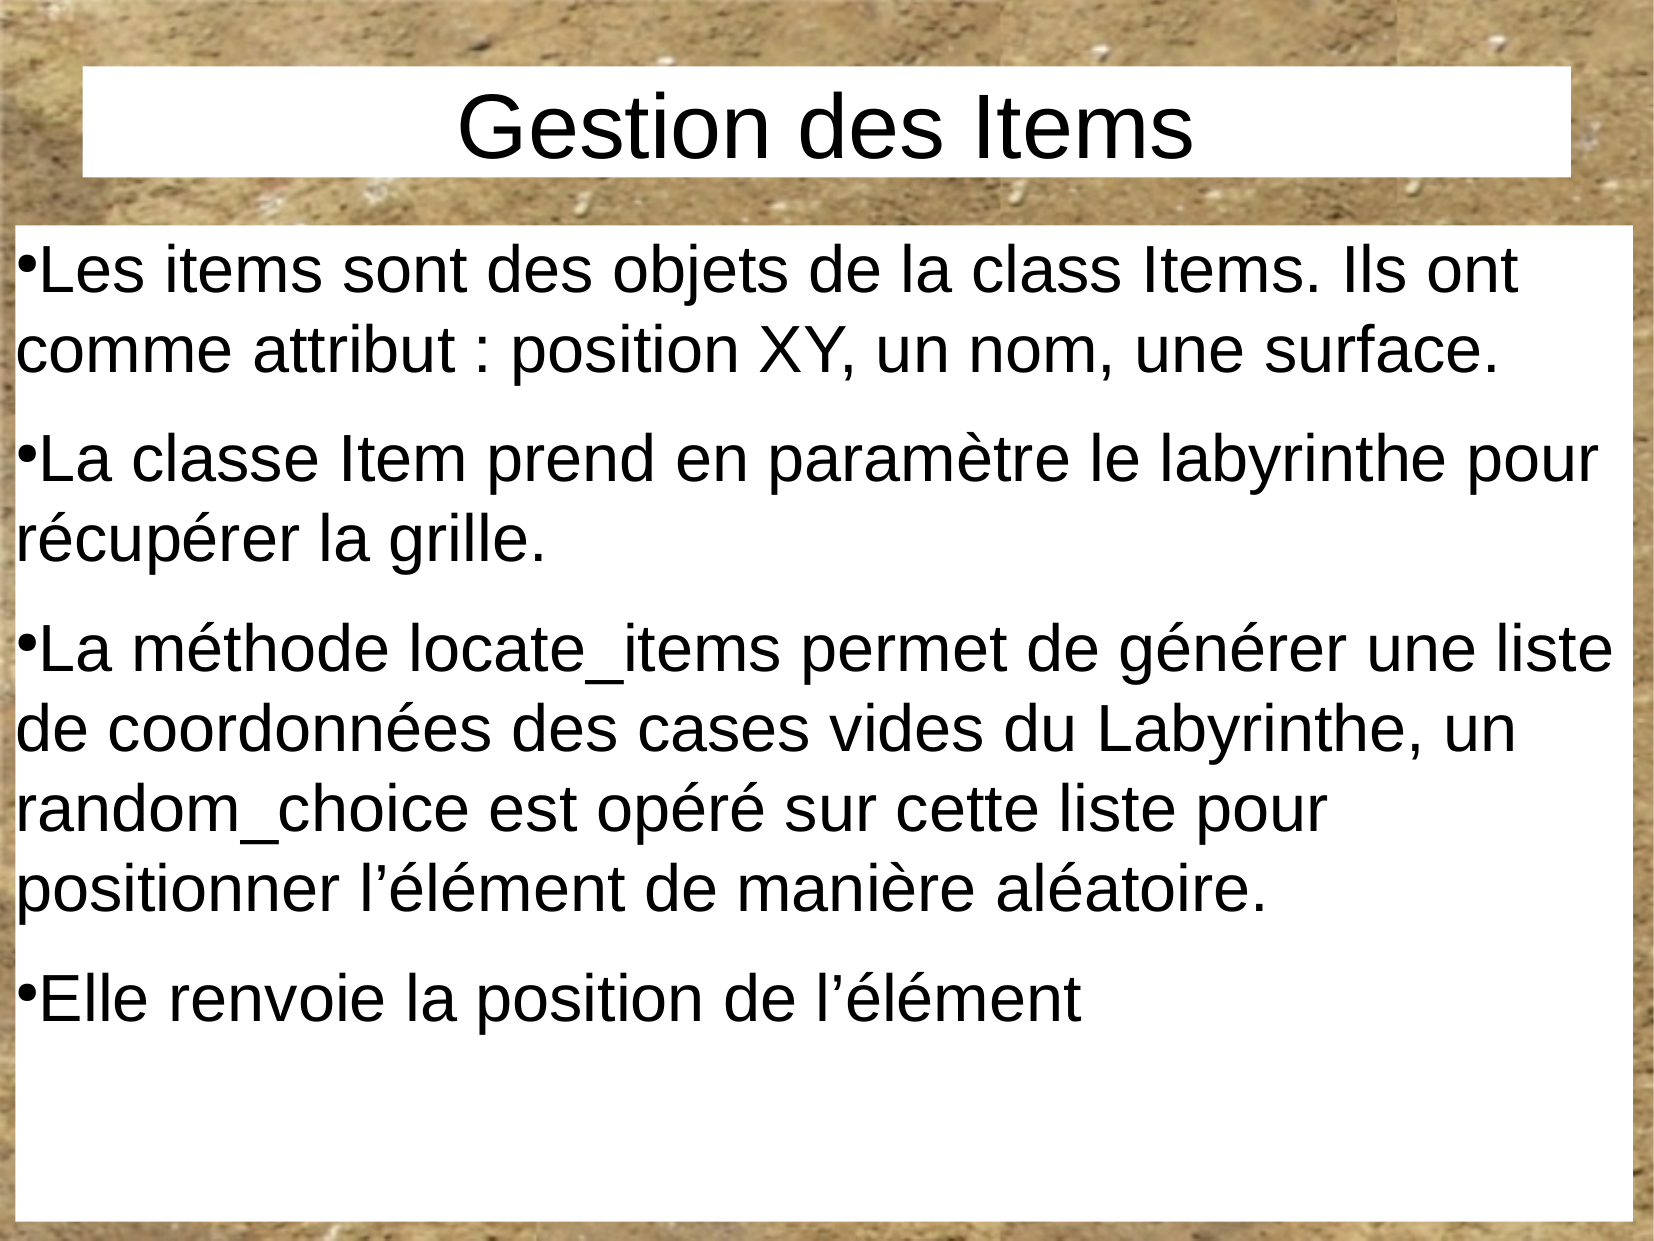

# Gestion des Items
Les items sont des objets de la class Items. Ils ont comme attribut : position XY, un nom, une surface.
La classe Item prend en paramètre le labyrinthe pour récupérer la grille.
La méthode locate_items permet de générer une liste de coordonnées des cases vides du Labyrinthe, un random_choice est opéré sur cette liste pour positionner l’élément de manière aléatoire.
Elle renvoie la position de l’élément